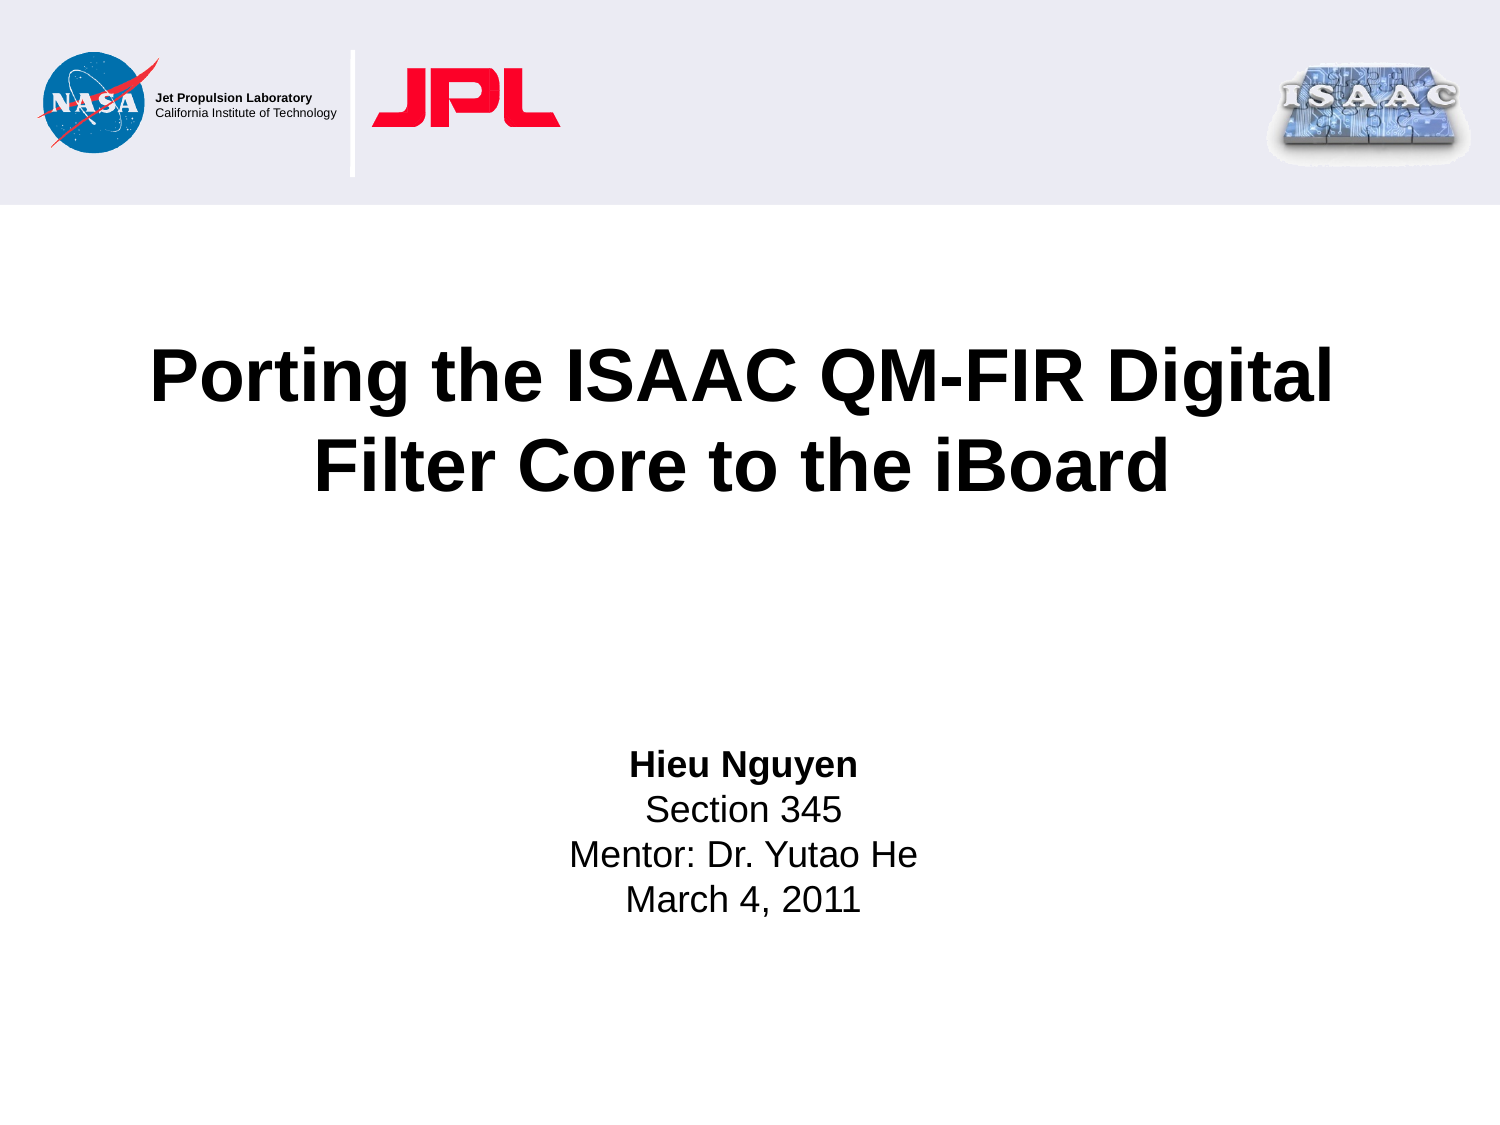

Porting the ISAAC QM-FIR Digital Filter Core to the iBoard
Hieu Nguyen
Section 345
Mentor: Dr. Yutao He
March 4, 2011